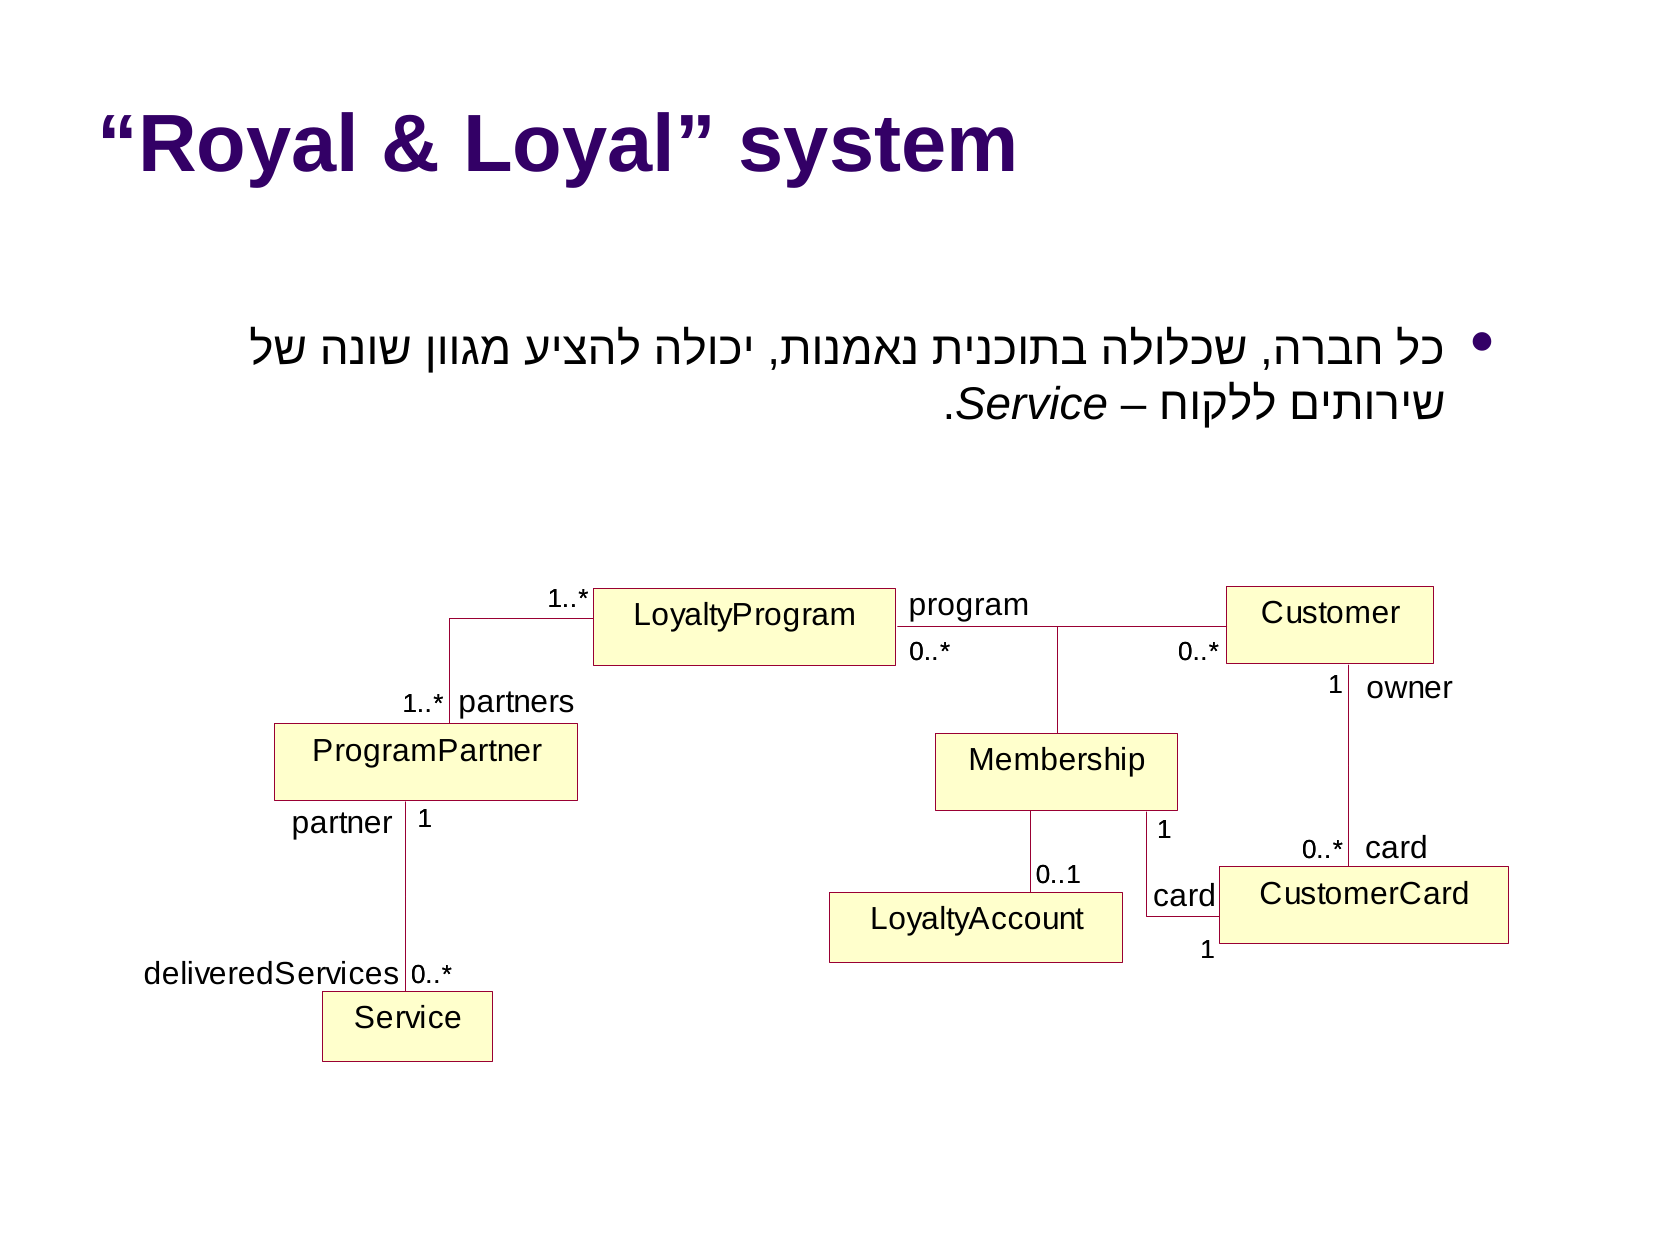

# “Royal & Loyal” system
כל חברה, שכלולה בתוכנית נאמנות, יכולה להציע מגוון שונה של שירותים ללקוח – Service.